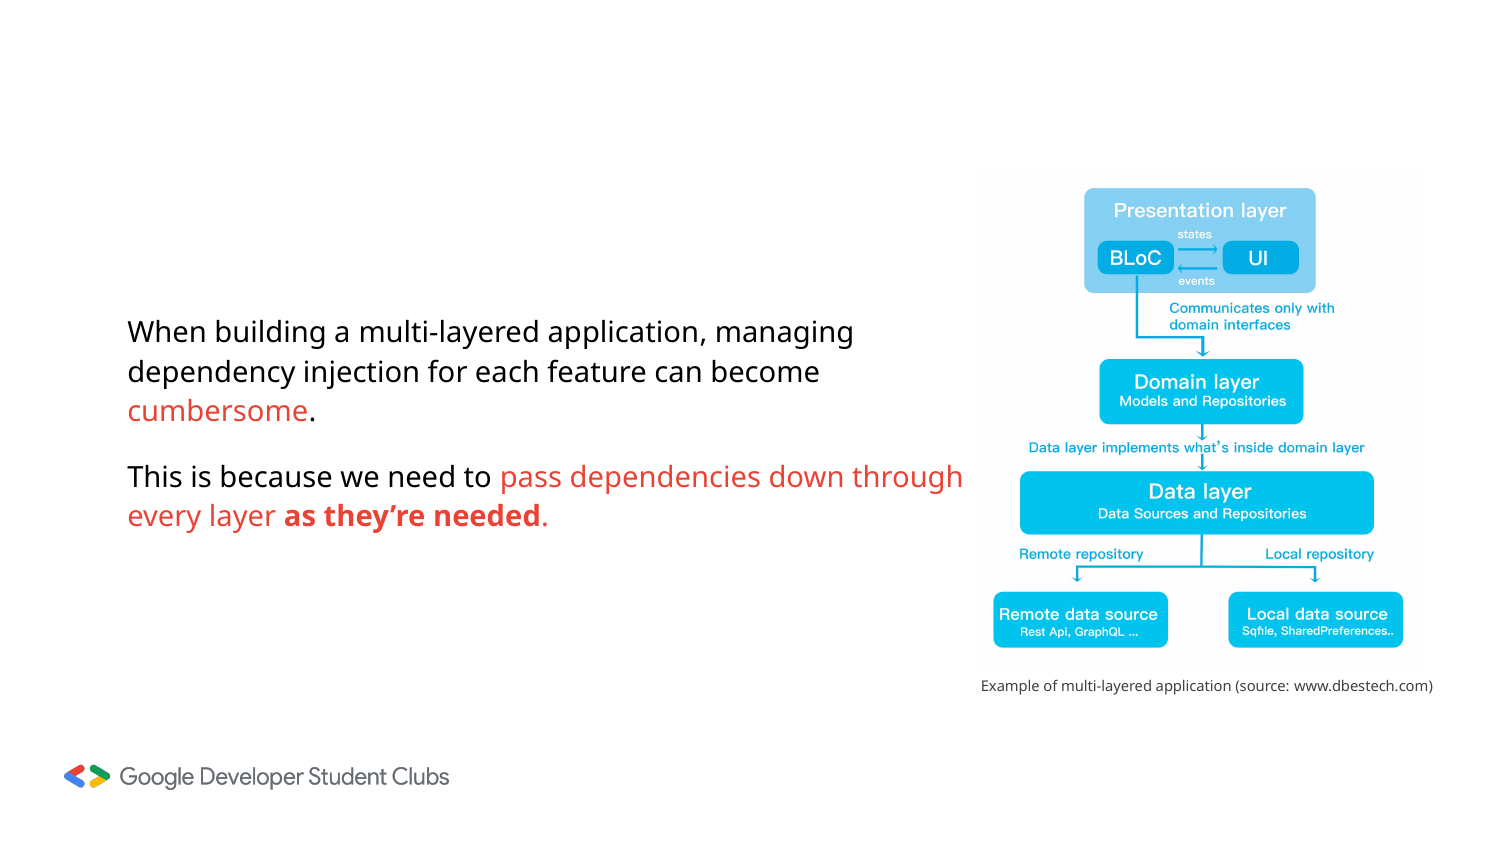

When building a multi-layered application, managing dependency injection for each feature can become cumbersome.
This is because we need to pass dependencies down through every layer as they’re needed.
# Example of multi-layered application (source: www.dbestech.com)